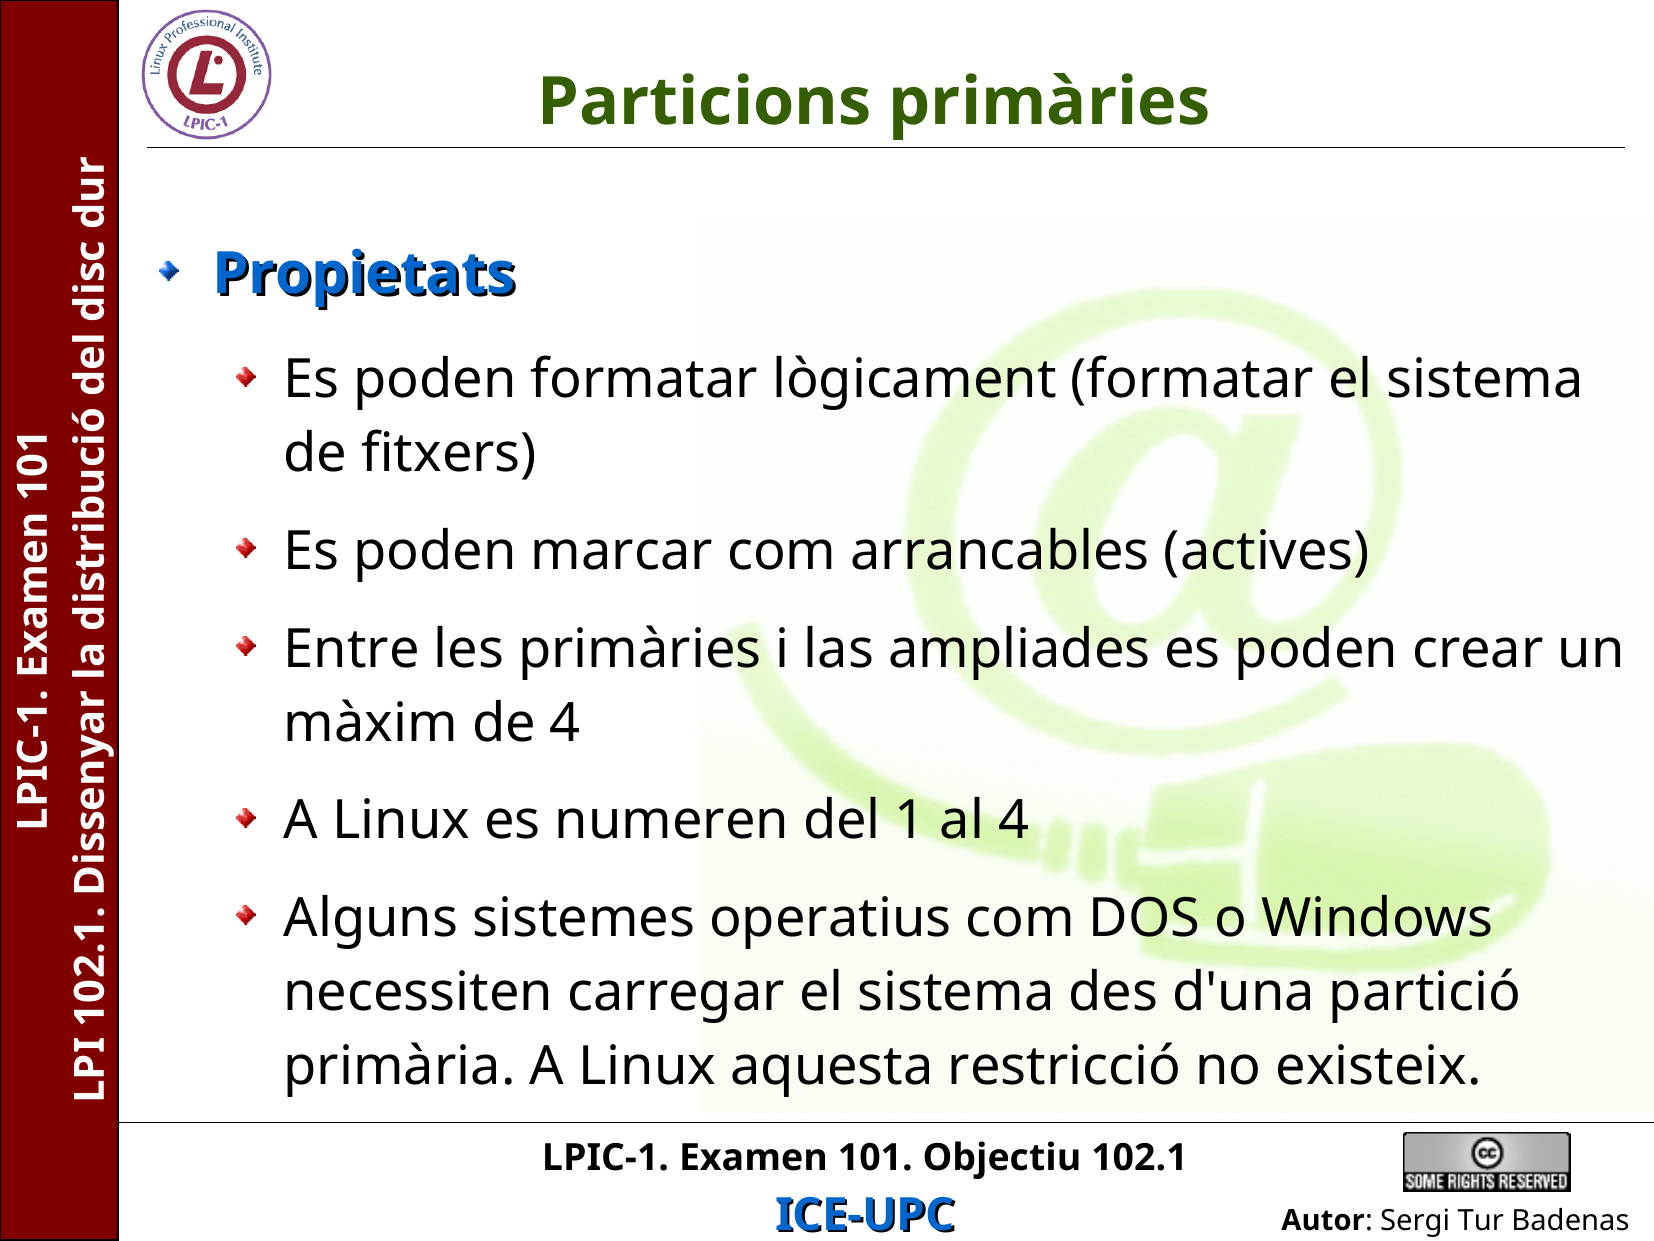

# Particions primàries
Propietats
Es poden formatar lògicament (formatar el sistema de fitxers)
Es poden marcar com arrancables (actives)
Entre les primàries i las ampliades es poden crear un màxim de 4
A Linux es numeren del 1 al 4
Alguns sistemes operatius com DOS o Windows necessiten carregar el sistema des d'una partició primària. A Linux aquesta restricció no existeix.